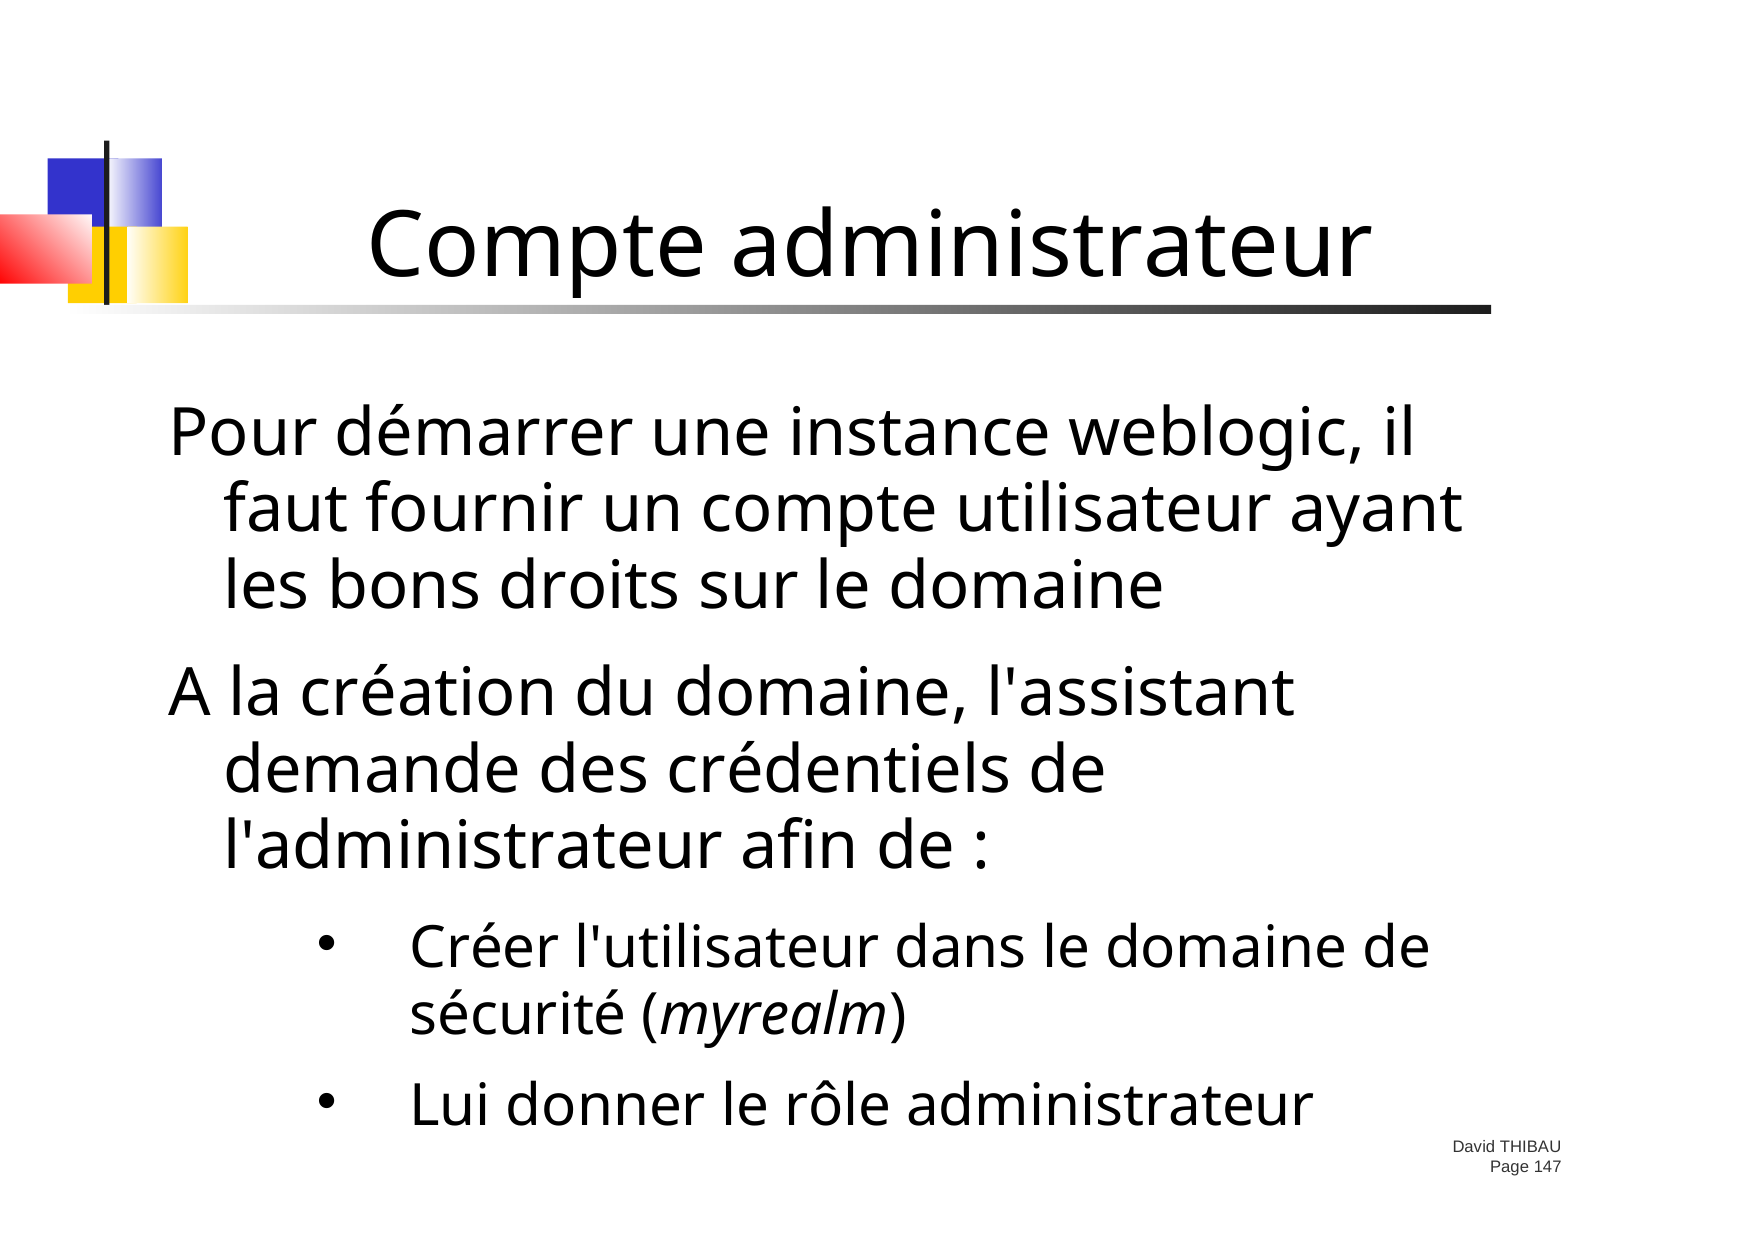

# Compte administrateur
Pour démarrer une instance weblogic, il faut fournir un compte utilisateur ayant les bons droits sur le domaine
A la création du domaine, l'assistant demande des crédentiels de l'administrateur afin de :
Créer l'utilisateur dans le domaine de sécurité (myrealm)
Lui donner le rôle administrateur